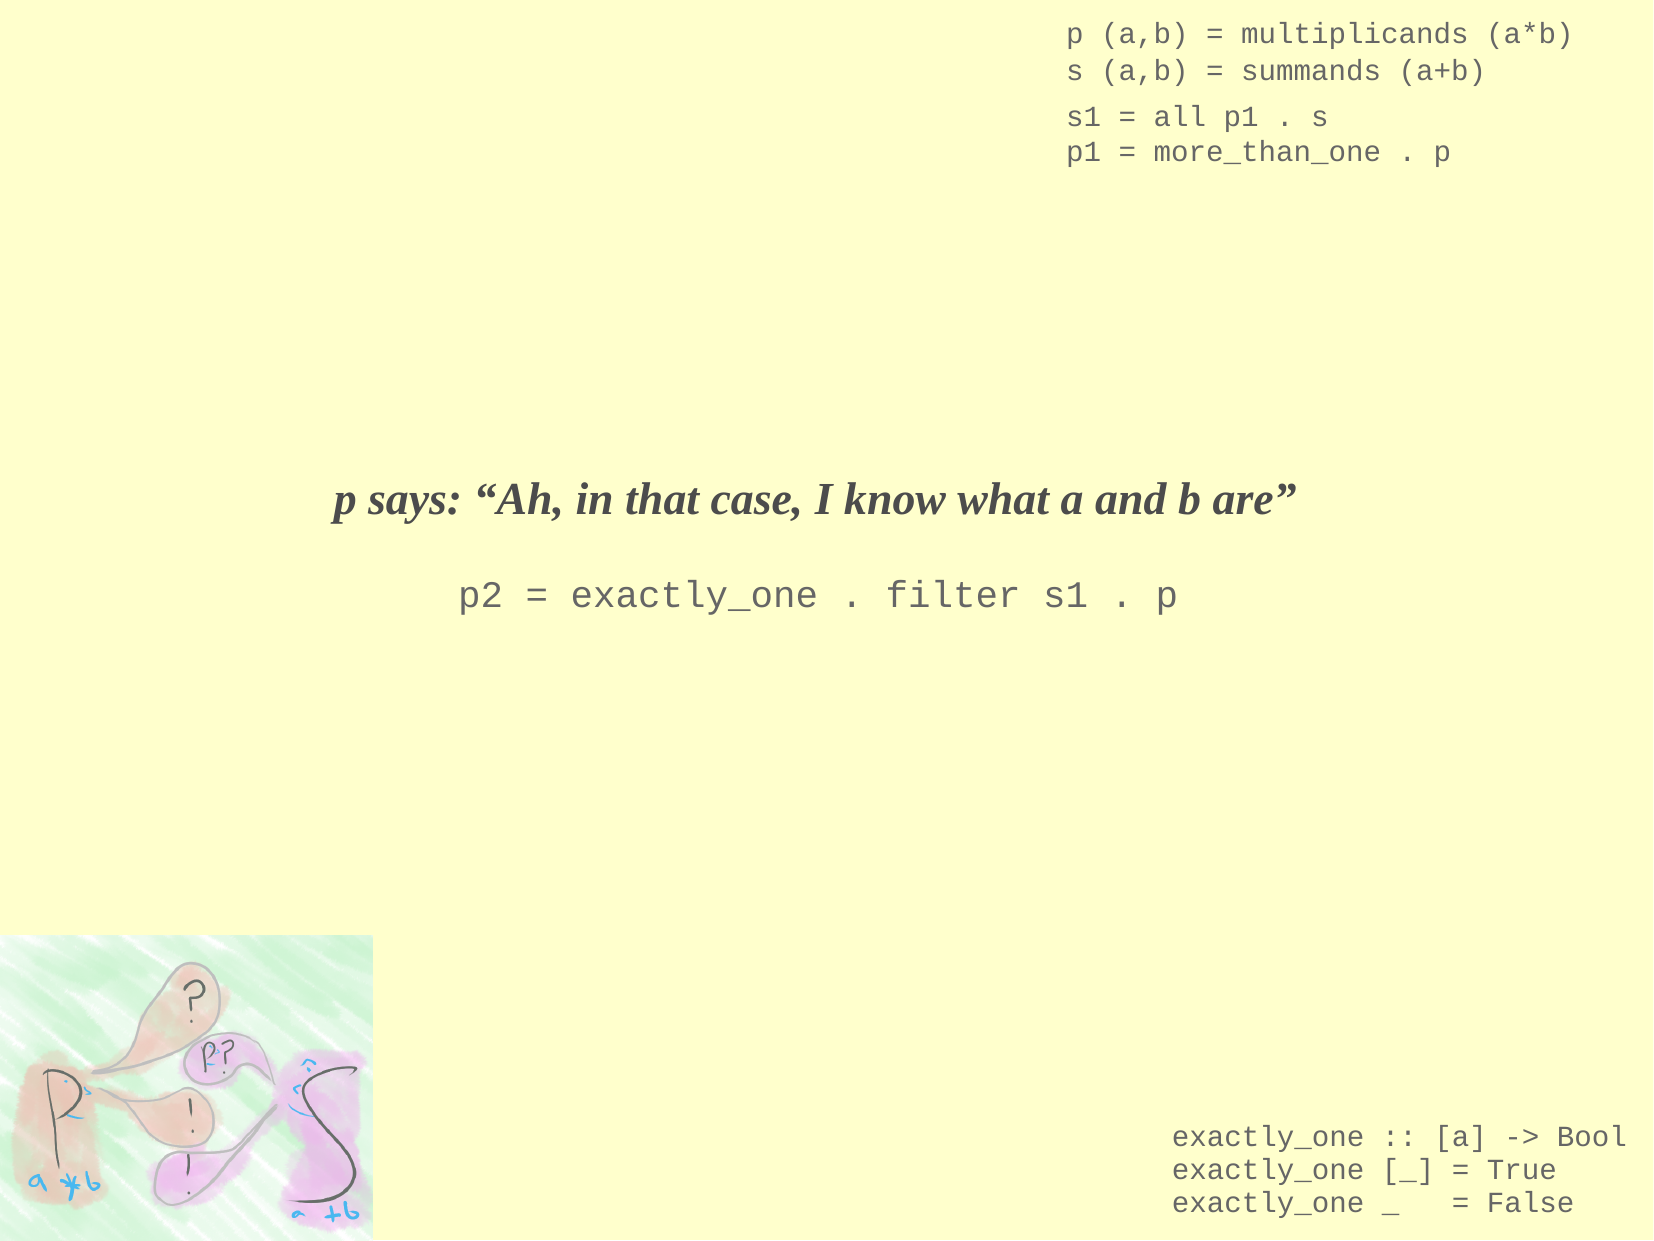

p (a,b) = multiplicands (a*b)
s (a,b) = summands (a+b)
s1 = all p1 . s
p1 = more_than_one . p
p says: “Ah, in that case, I know what a and b are”
p2 = exactly_one . filter s1 . p
exactly_one :: [a] -> Bool
exactly_one [_] = True
exactly_one _ = False